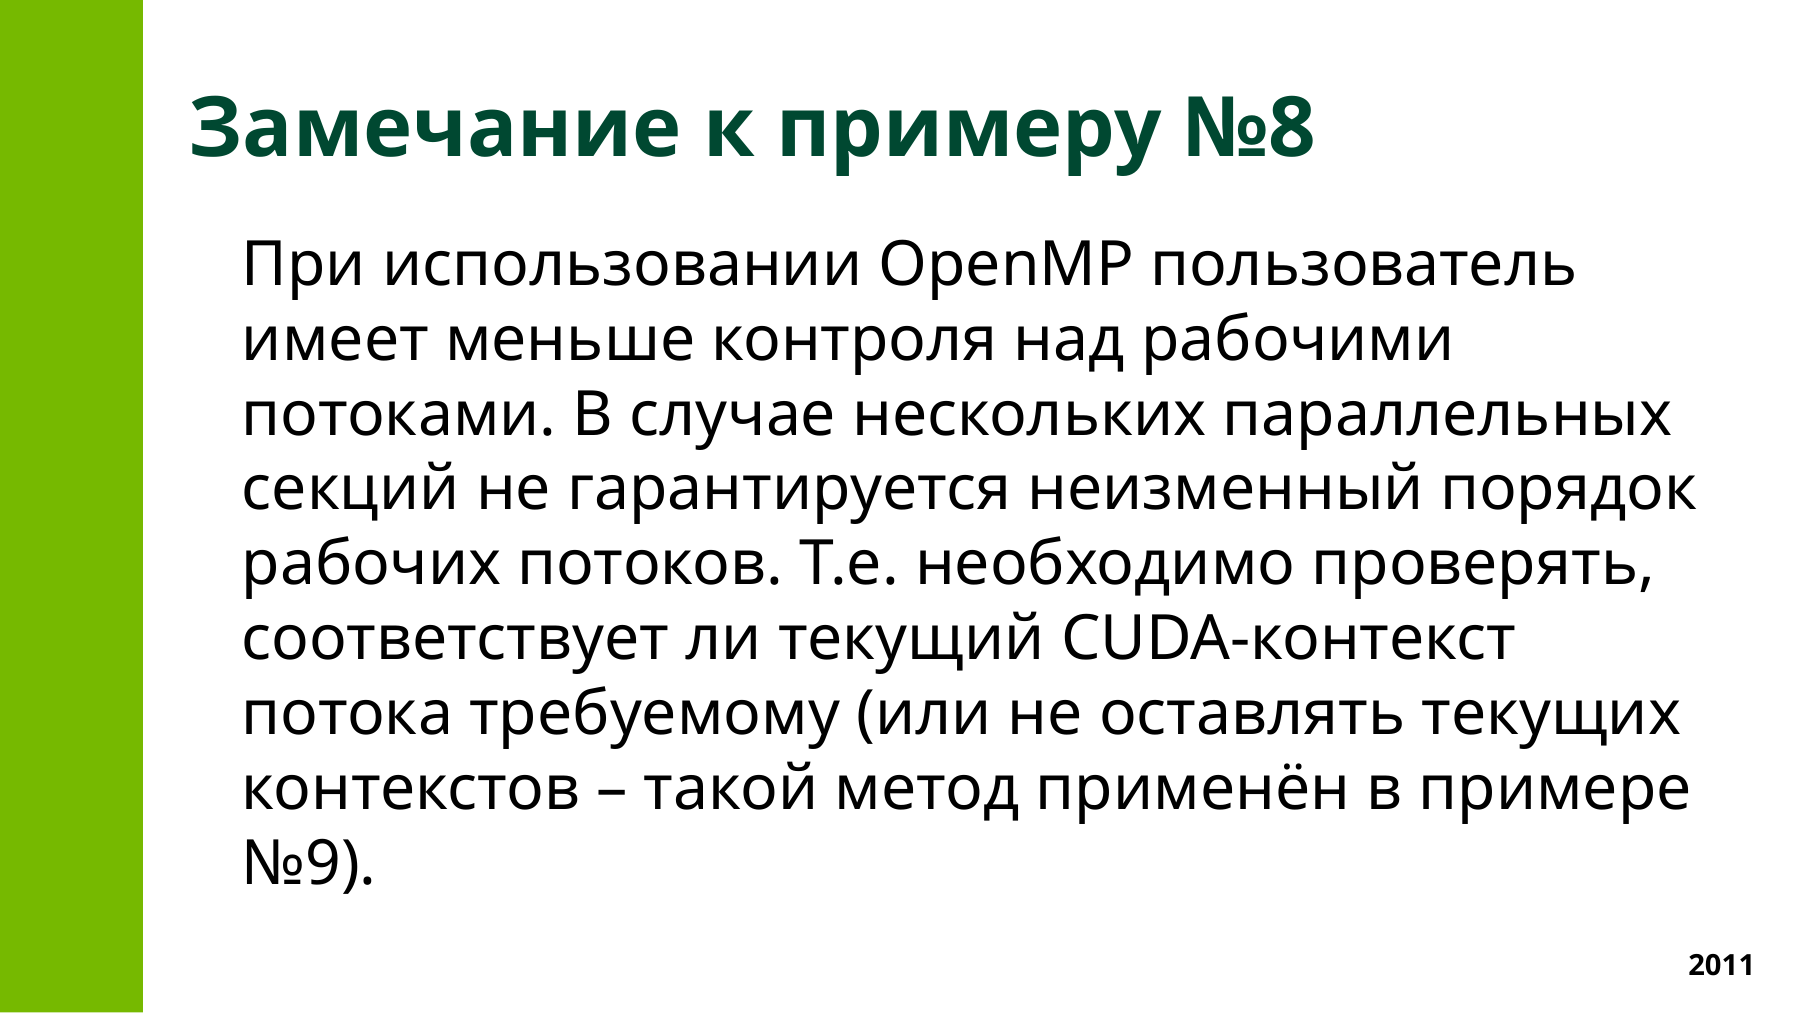

Замечание к примеру №8
# При использовании OpenMP пользователь имеет меньше контроля над рабочими потоками. В случае нескольких параллельных секций не гарантируется неизменный порядок рабочих потоков. Т.е. необходимо проверять, соответствует ли текущий CUDA-контекст потока требуемому (или не оставлять текущих контекстов – такой метод применён в примере №9).